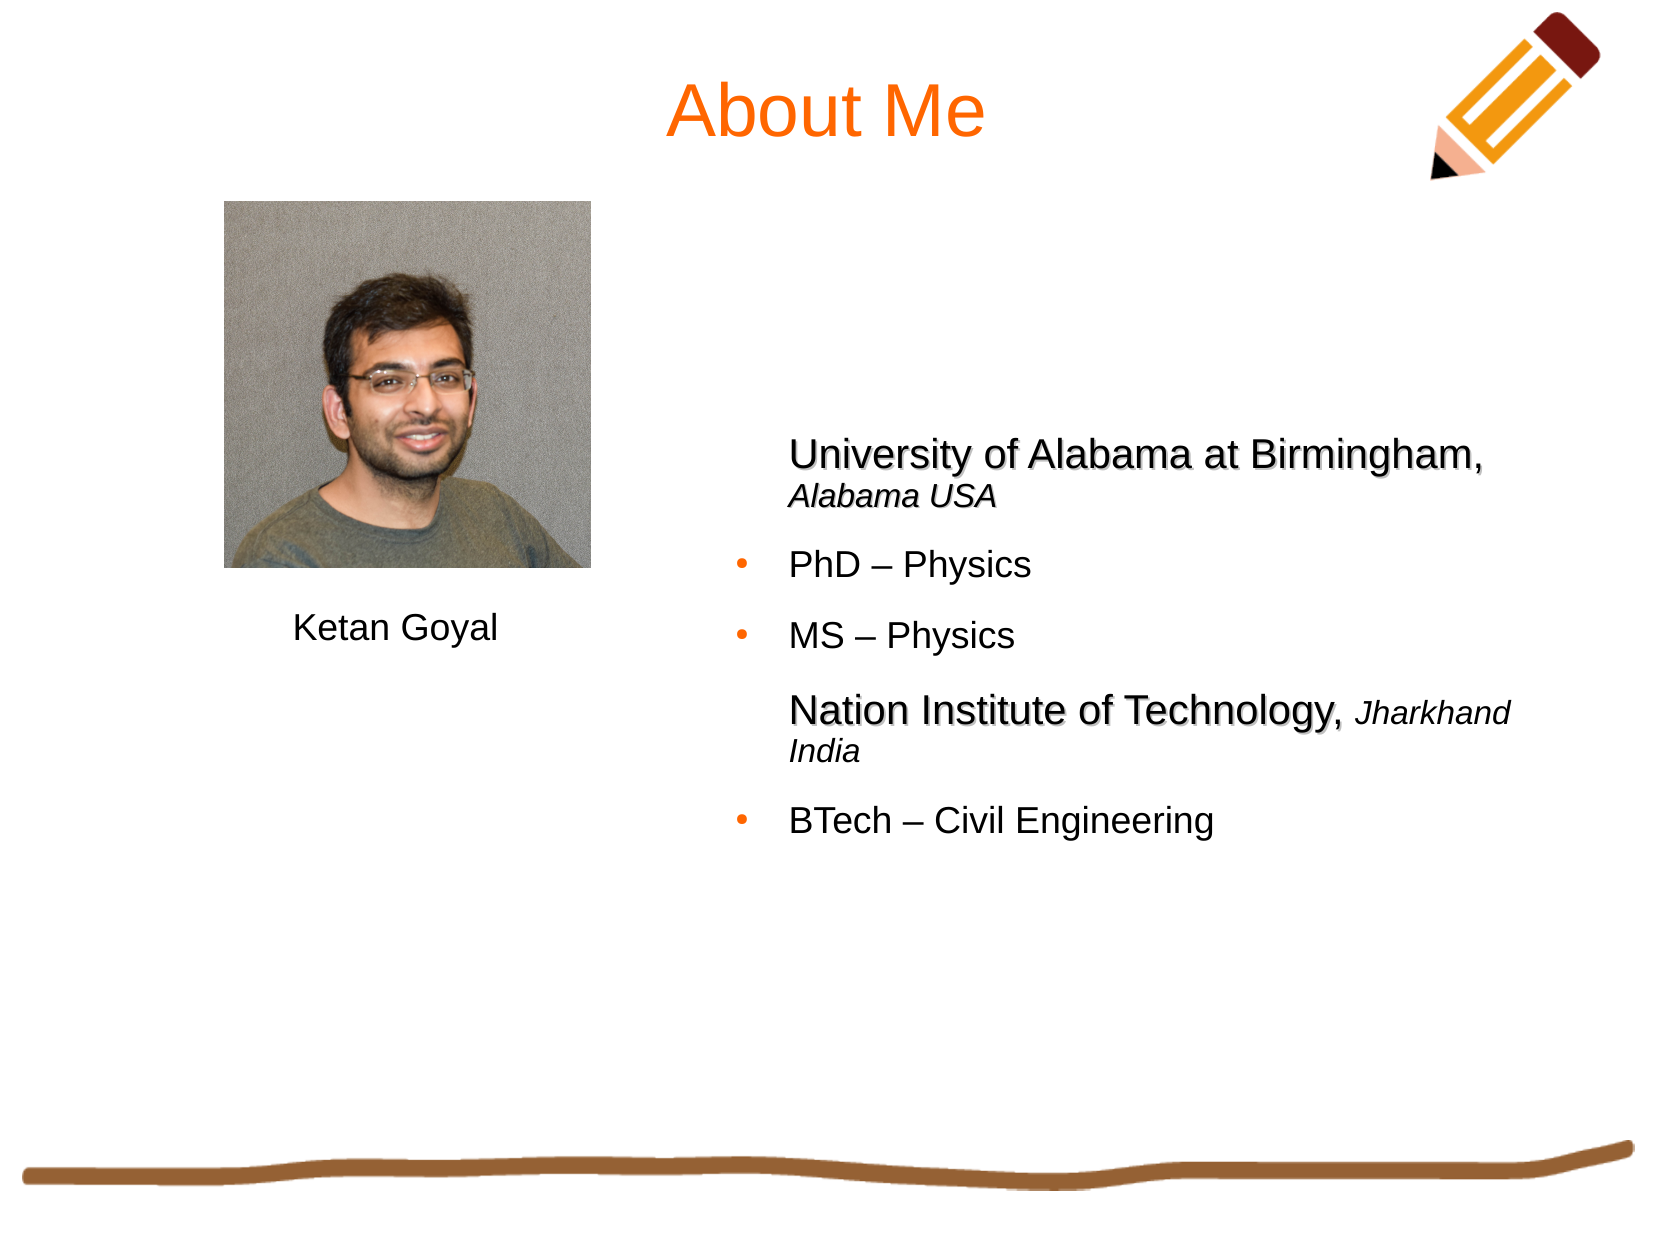

# About Me
University of Alabama at Birmingham, Alabama USA
PhD – Physics
MS – Physics
Nation Institute of Technology, Jharkhand India
BTech – Civil Engineering
Ketan Goyal